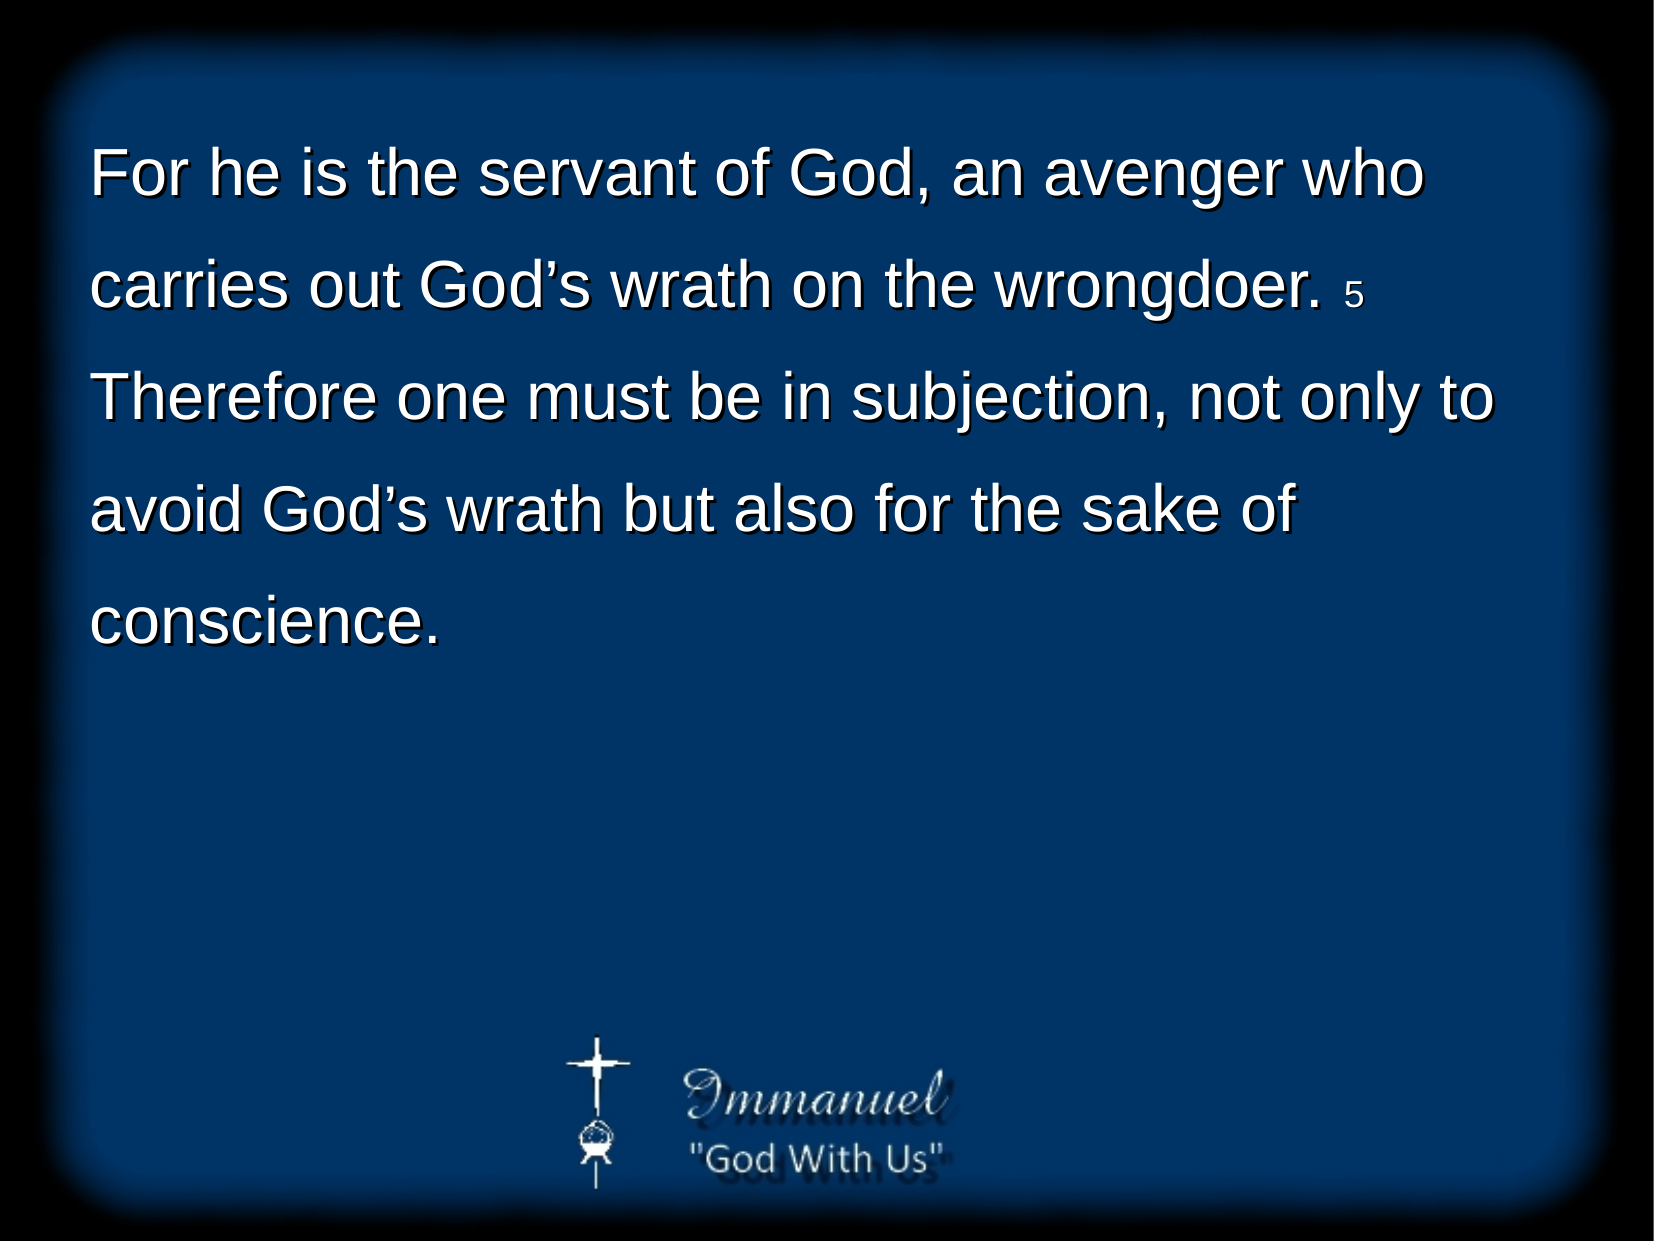

For he is the servant of God, an avenger who carries out God’s wrath on the wrongdoer. 5 Therefore one must be in subjection, not only to avoid God’s wrath but also for the sake of conscience.